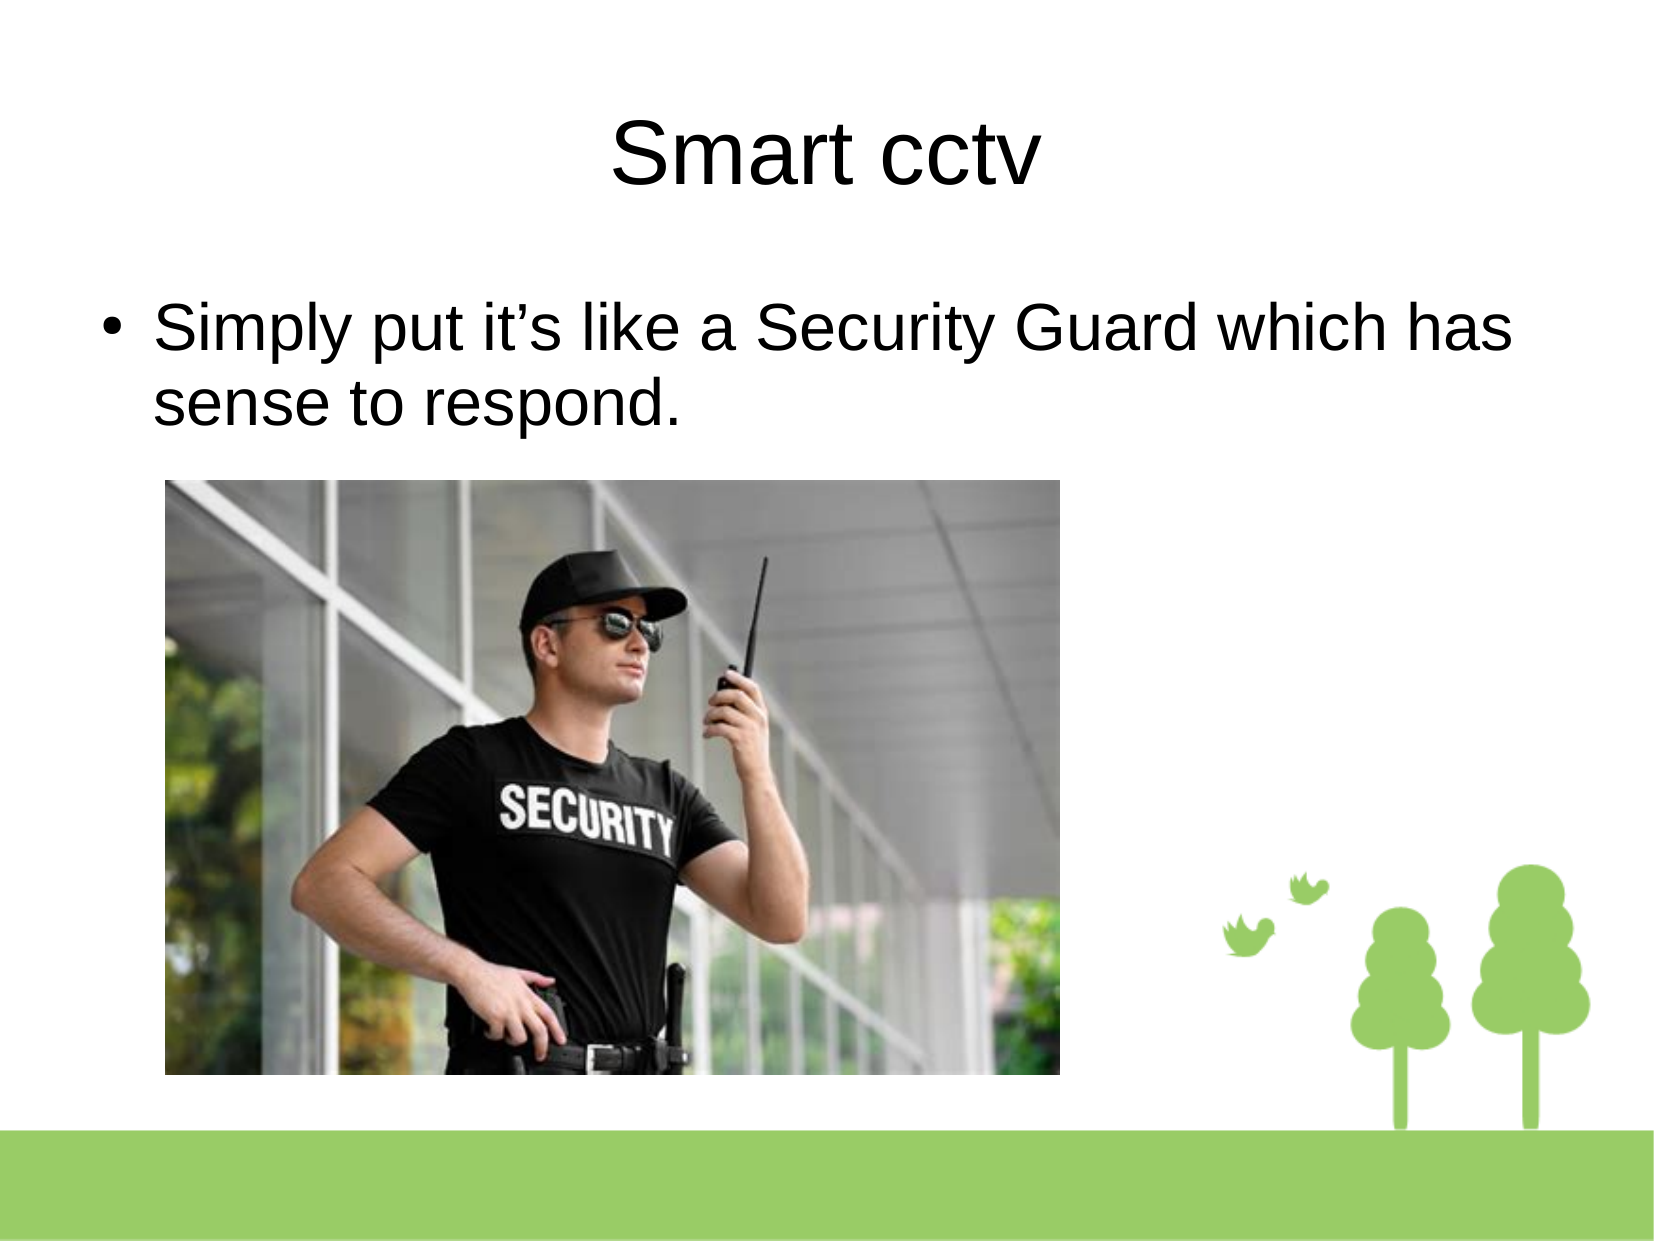

# Smart cctv
Simply put it’s like a Security Guard which has sense to respond.